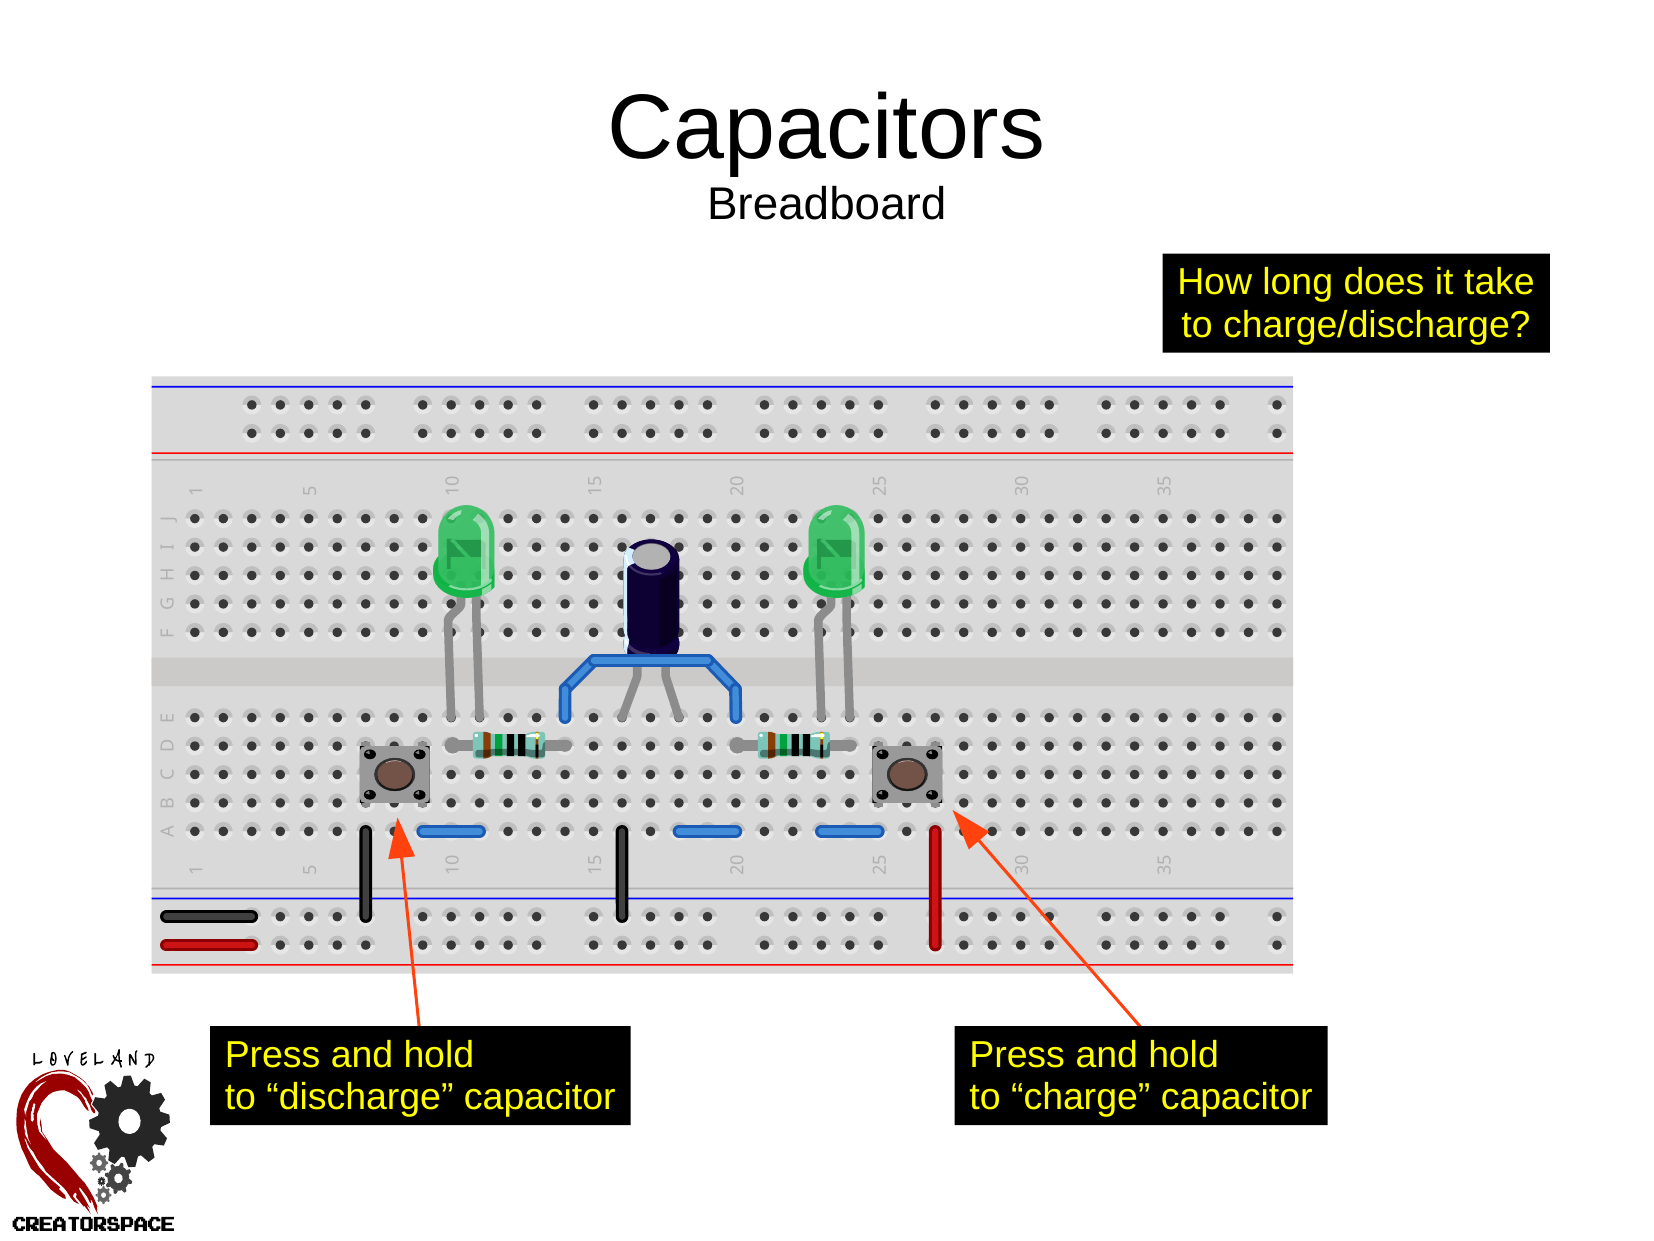

# Capacitors Breadboard
How long does it take
to charge/discharge?
Press and hold
to “discharge” capacitor
Press and hold
to “charge” capacitor